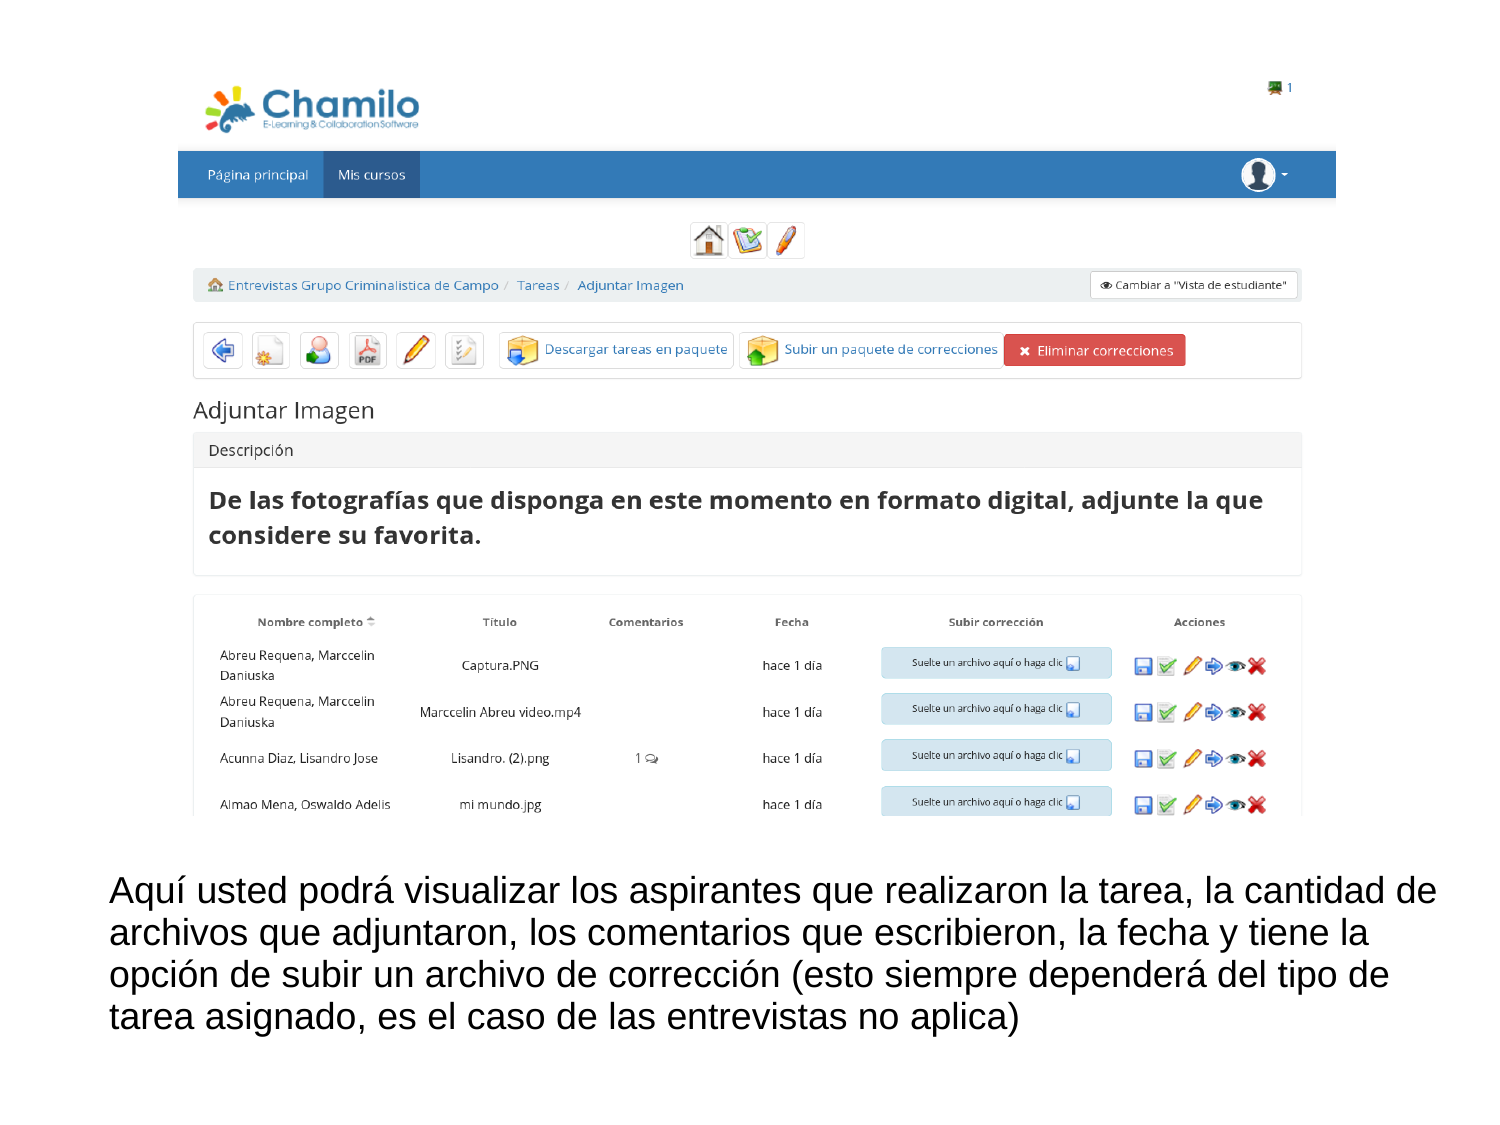

Aquí usted podrá visualizar los aspirantes que realizaron la tarea, la cantidad de archivos que adjuntaron, los comentarios que escribieron, la fecha y tiene la opción de subir un archivo de corrección (esto siempre dependerá del tipo de tarea asignado, es el caso de las entrevistas no aplica)